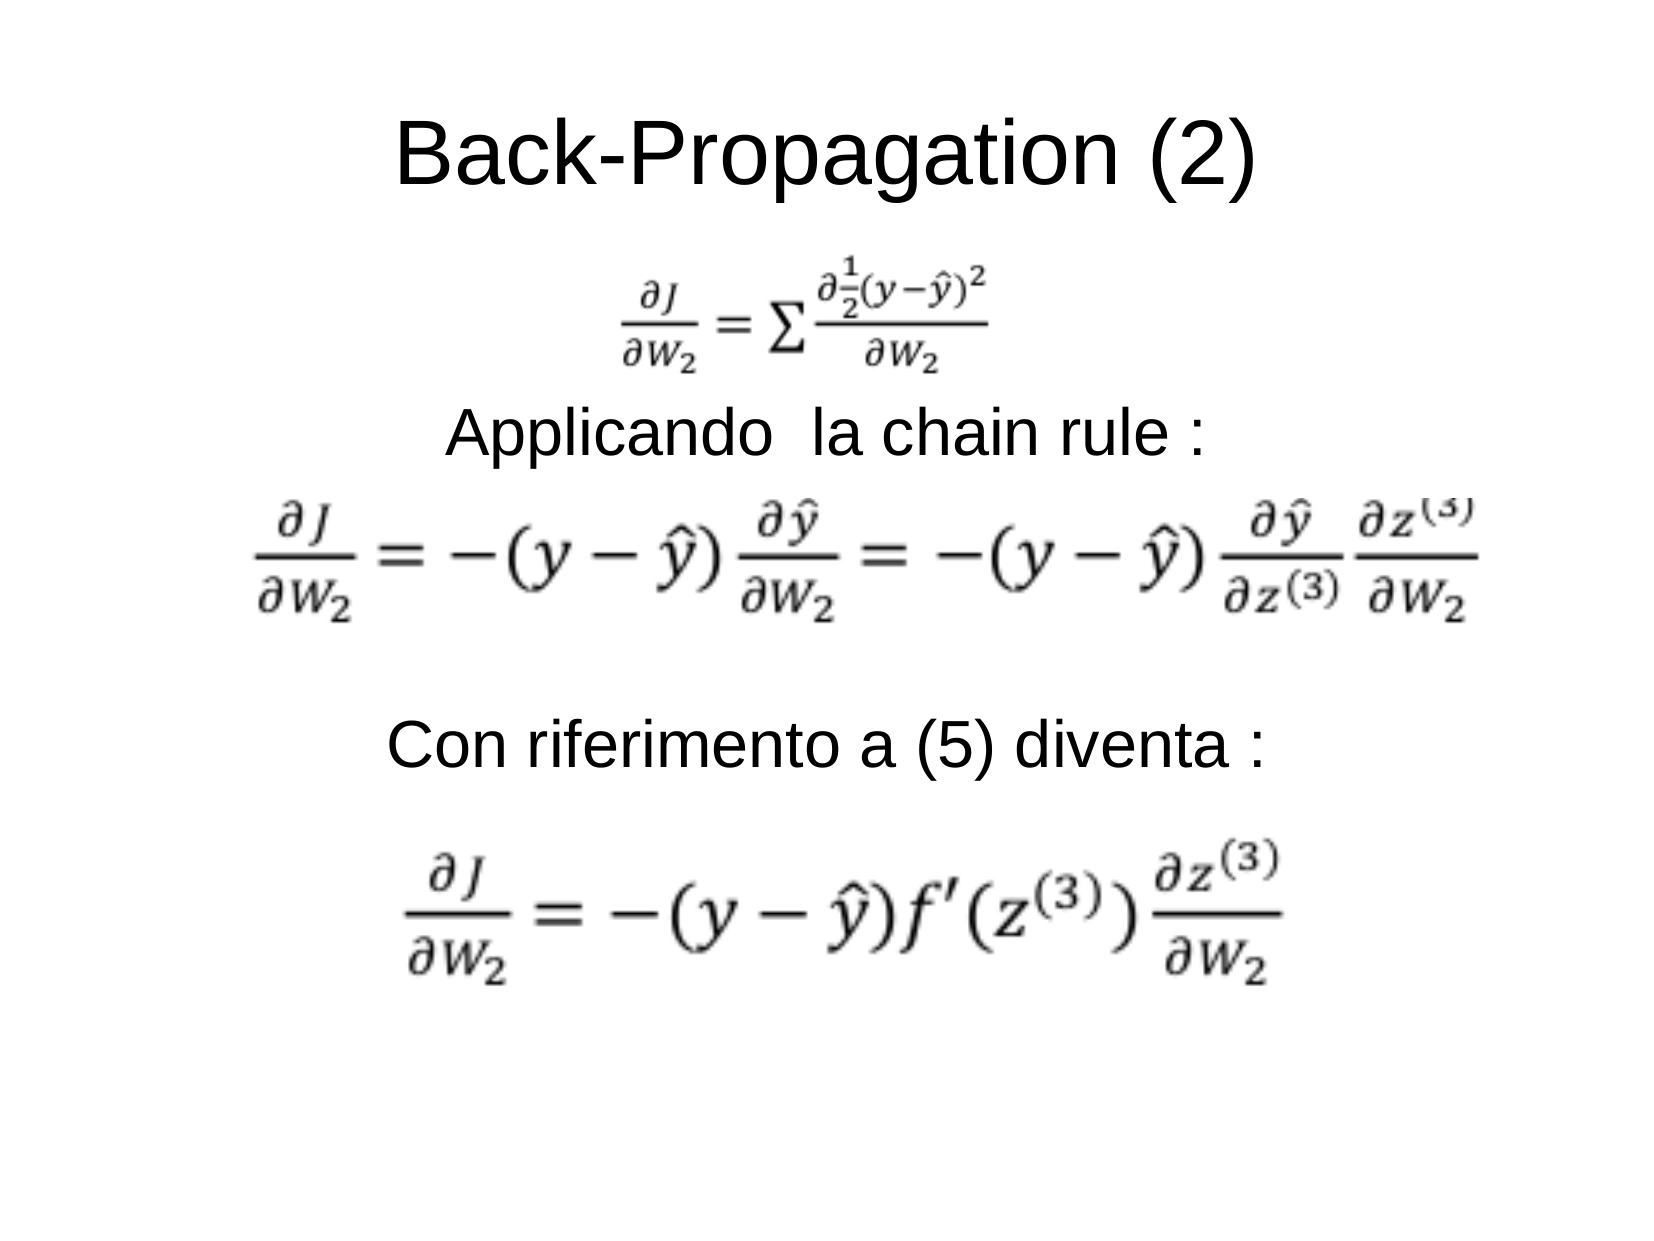

# Back-Propagation (2)
Applicando la chain rule :
Con riferimento a (5) diventa :